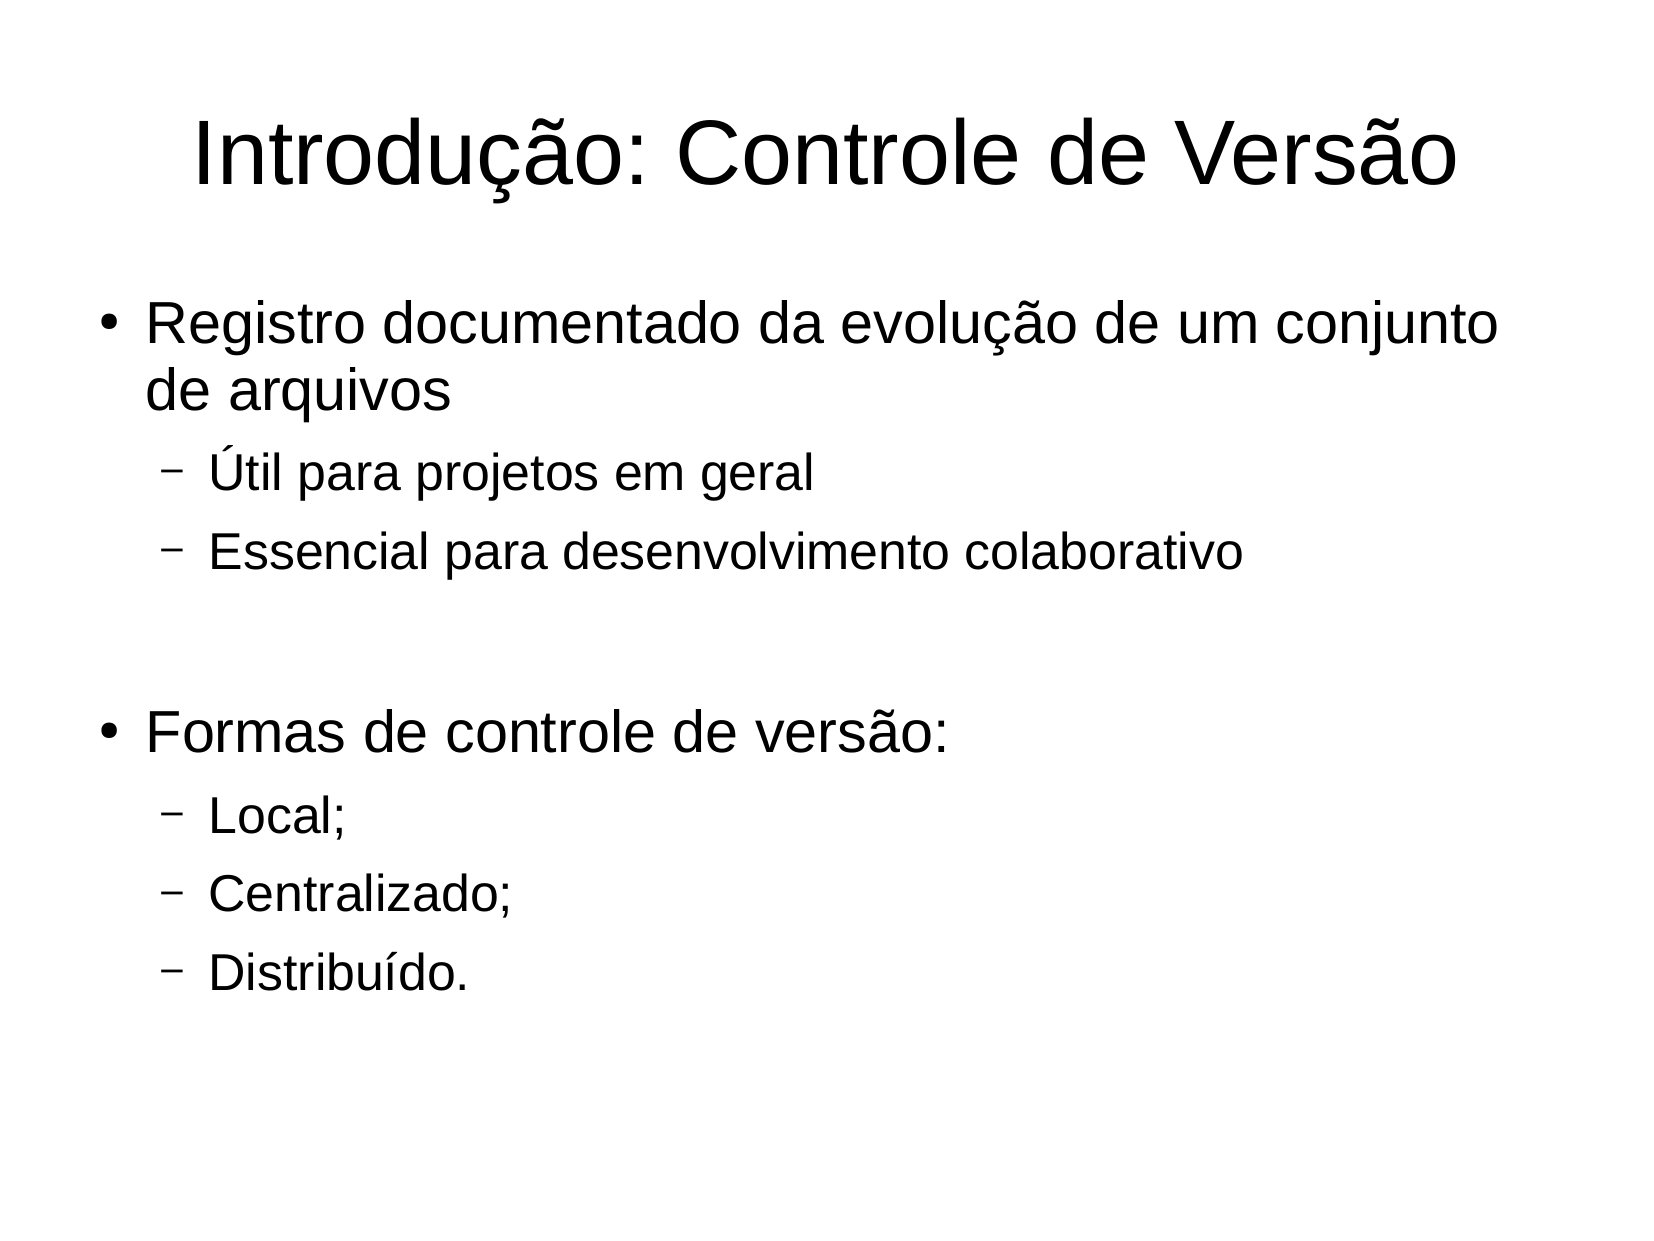

# Introdução: Controle de Versão
Registro documentado da evolução de um conjunto de arquivos
Útil para projetos em geral
Essencial para desenvolvimento colaborativo
Formas de controle de versão:
Local;
Centralizado;
Distribuído.